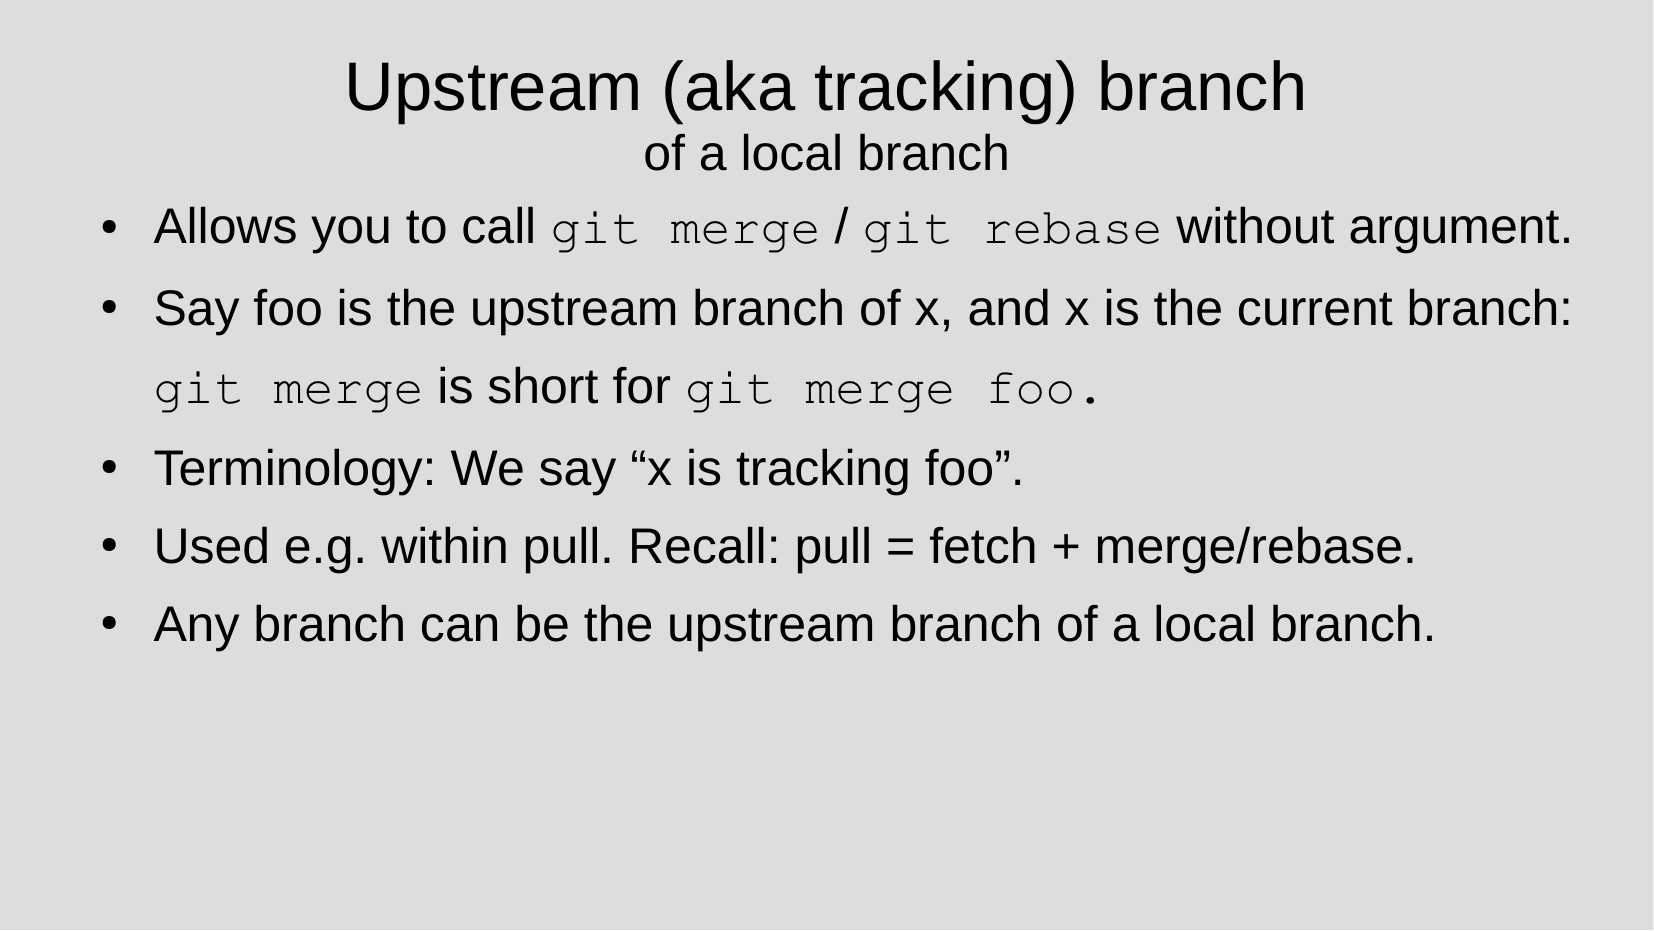

# Upstream (aka tracking) branch of a local branch
Allows you to call git merge / git rebase without argument.
Say foo is the upstream branch of x, and x is the current branch:
git merge is short for git merge foo.
Terminology: We say “x is tracking foo”.
Used e.g. within pull. Recall: pull = fetch + merge/rebase.
Any branch can be the upstream branch of a local branch.